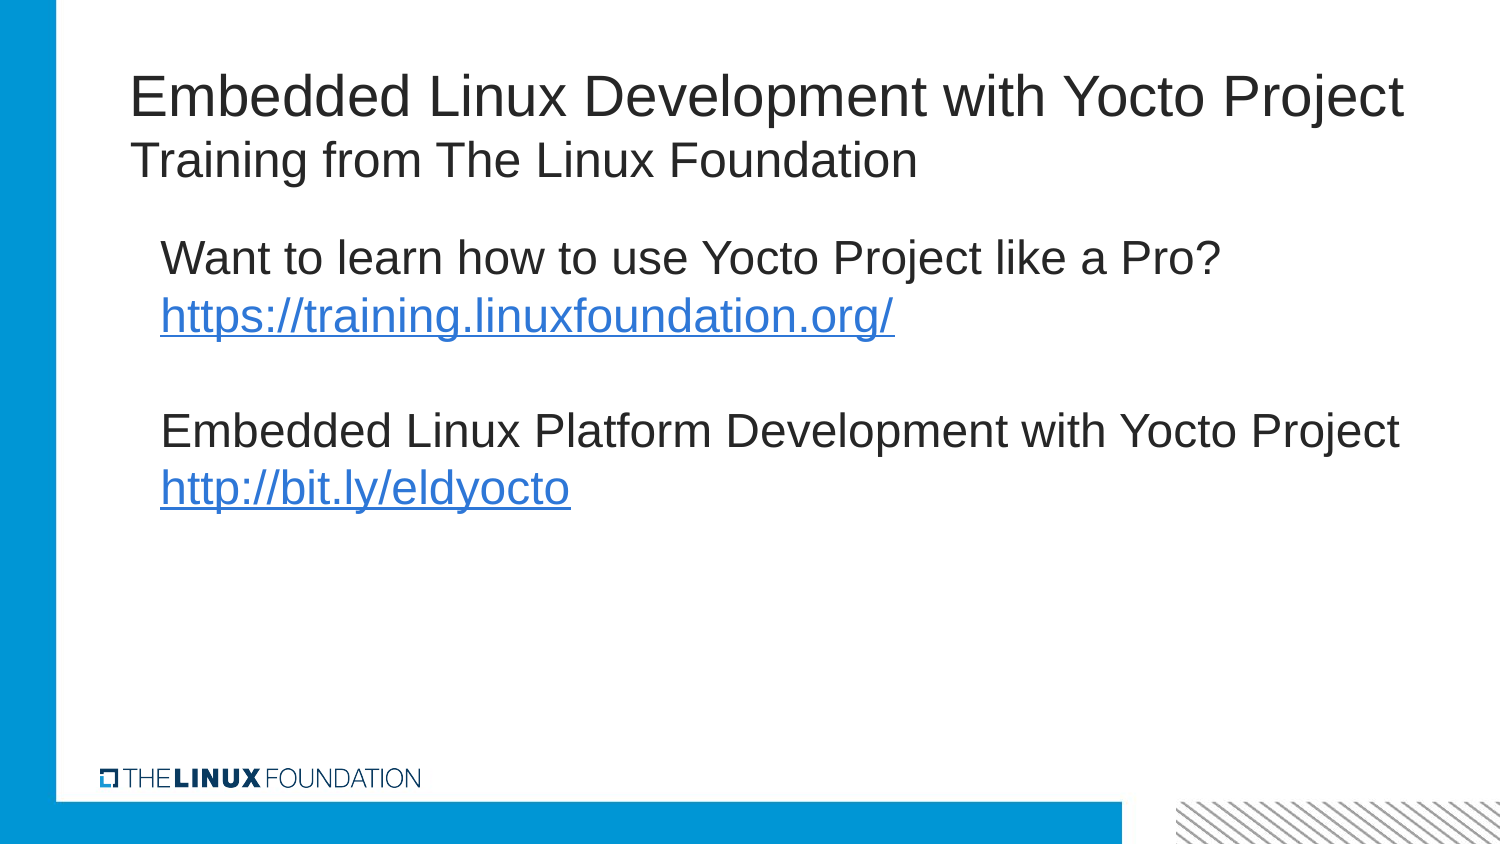

# Embedded Linux Development with Yocto Project Training from The Linux Foundation
Want to learn how to use Yocto Project like a Pro?
https://training.linuxfoundation.org/
Embedded Linux Platform Development with Yocto Project
http://bit.ly/eldyocto